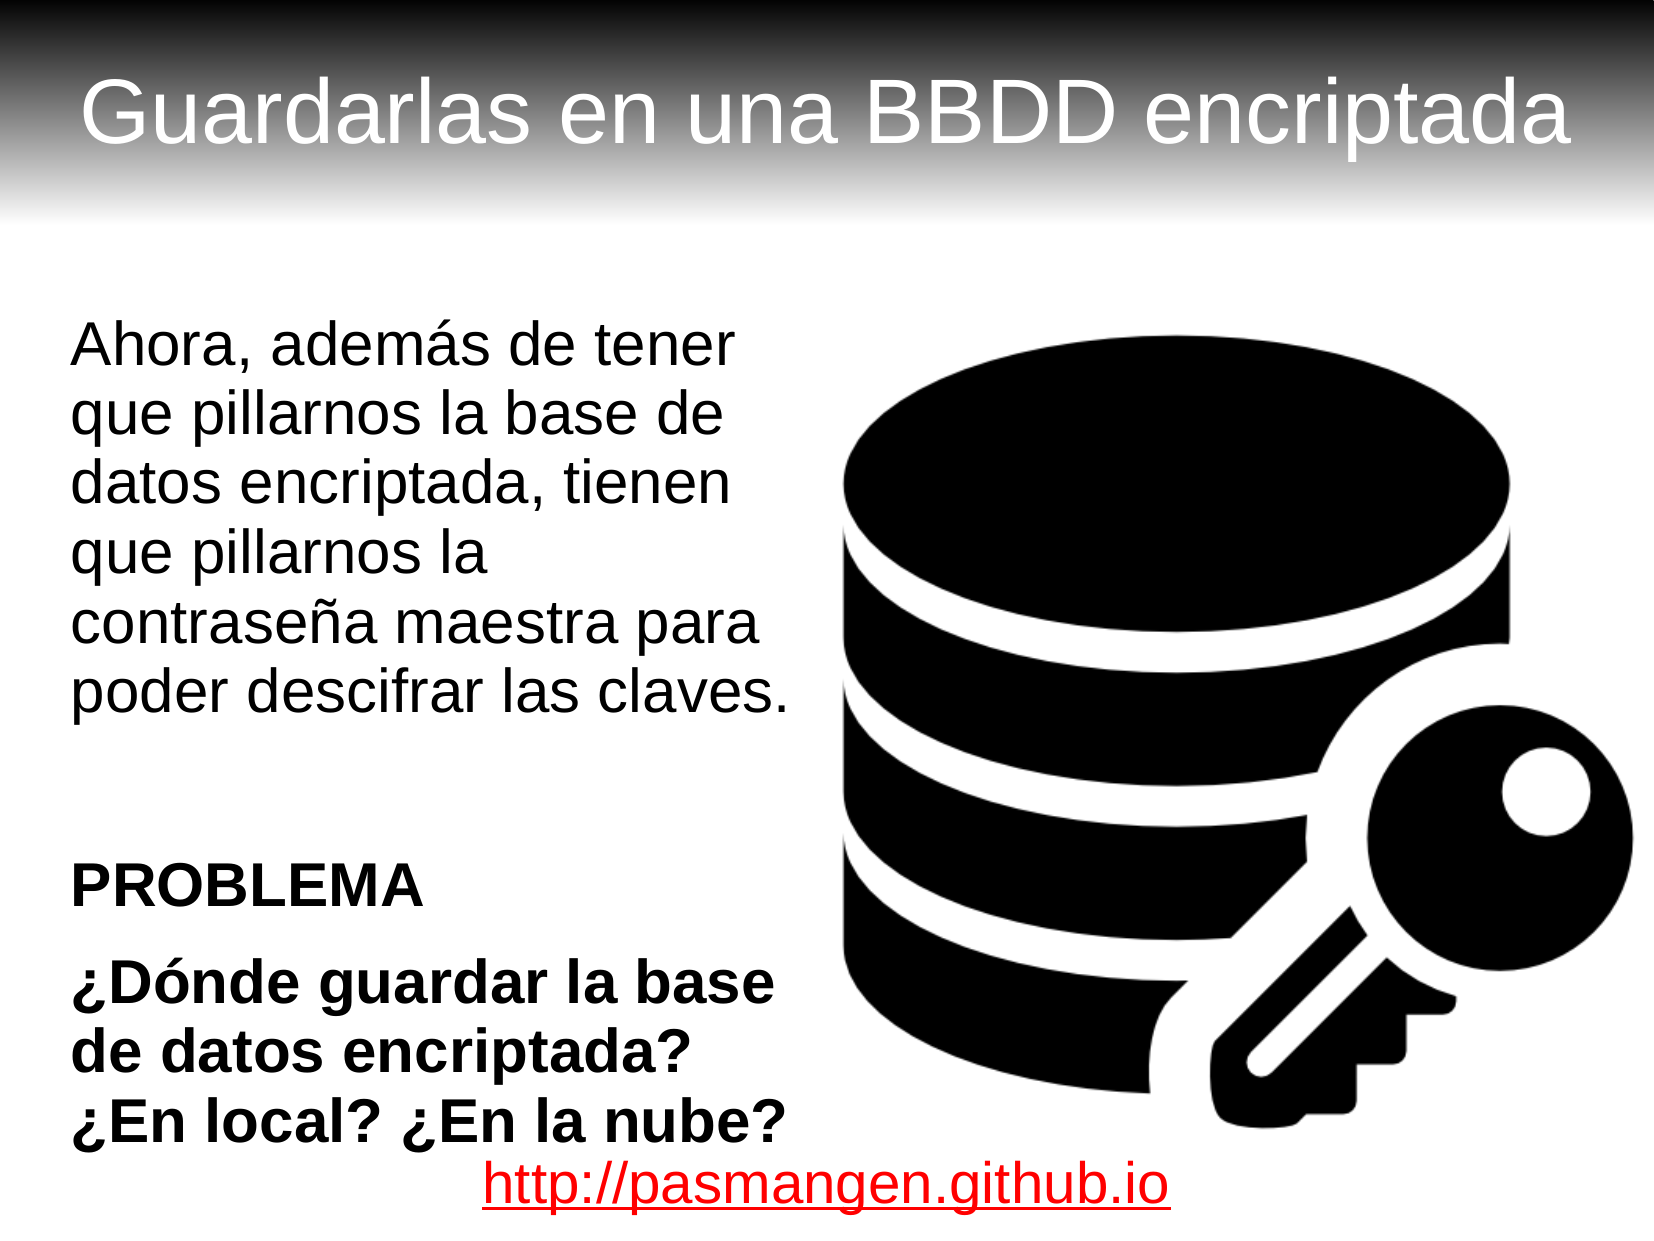

# Guardarlas en una BBDD encriptada
Ahora, además de tener que pillarnos la base de datos encriptada, tienen que pillarnos la contraseña maestra para poder descifrar las claves.
PROBLEMA
¿Dónde guardar la base de datos encriptada? ¿En local? ¿En la nube?
http://pasmangen.github.io